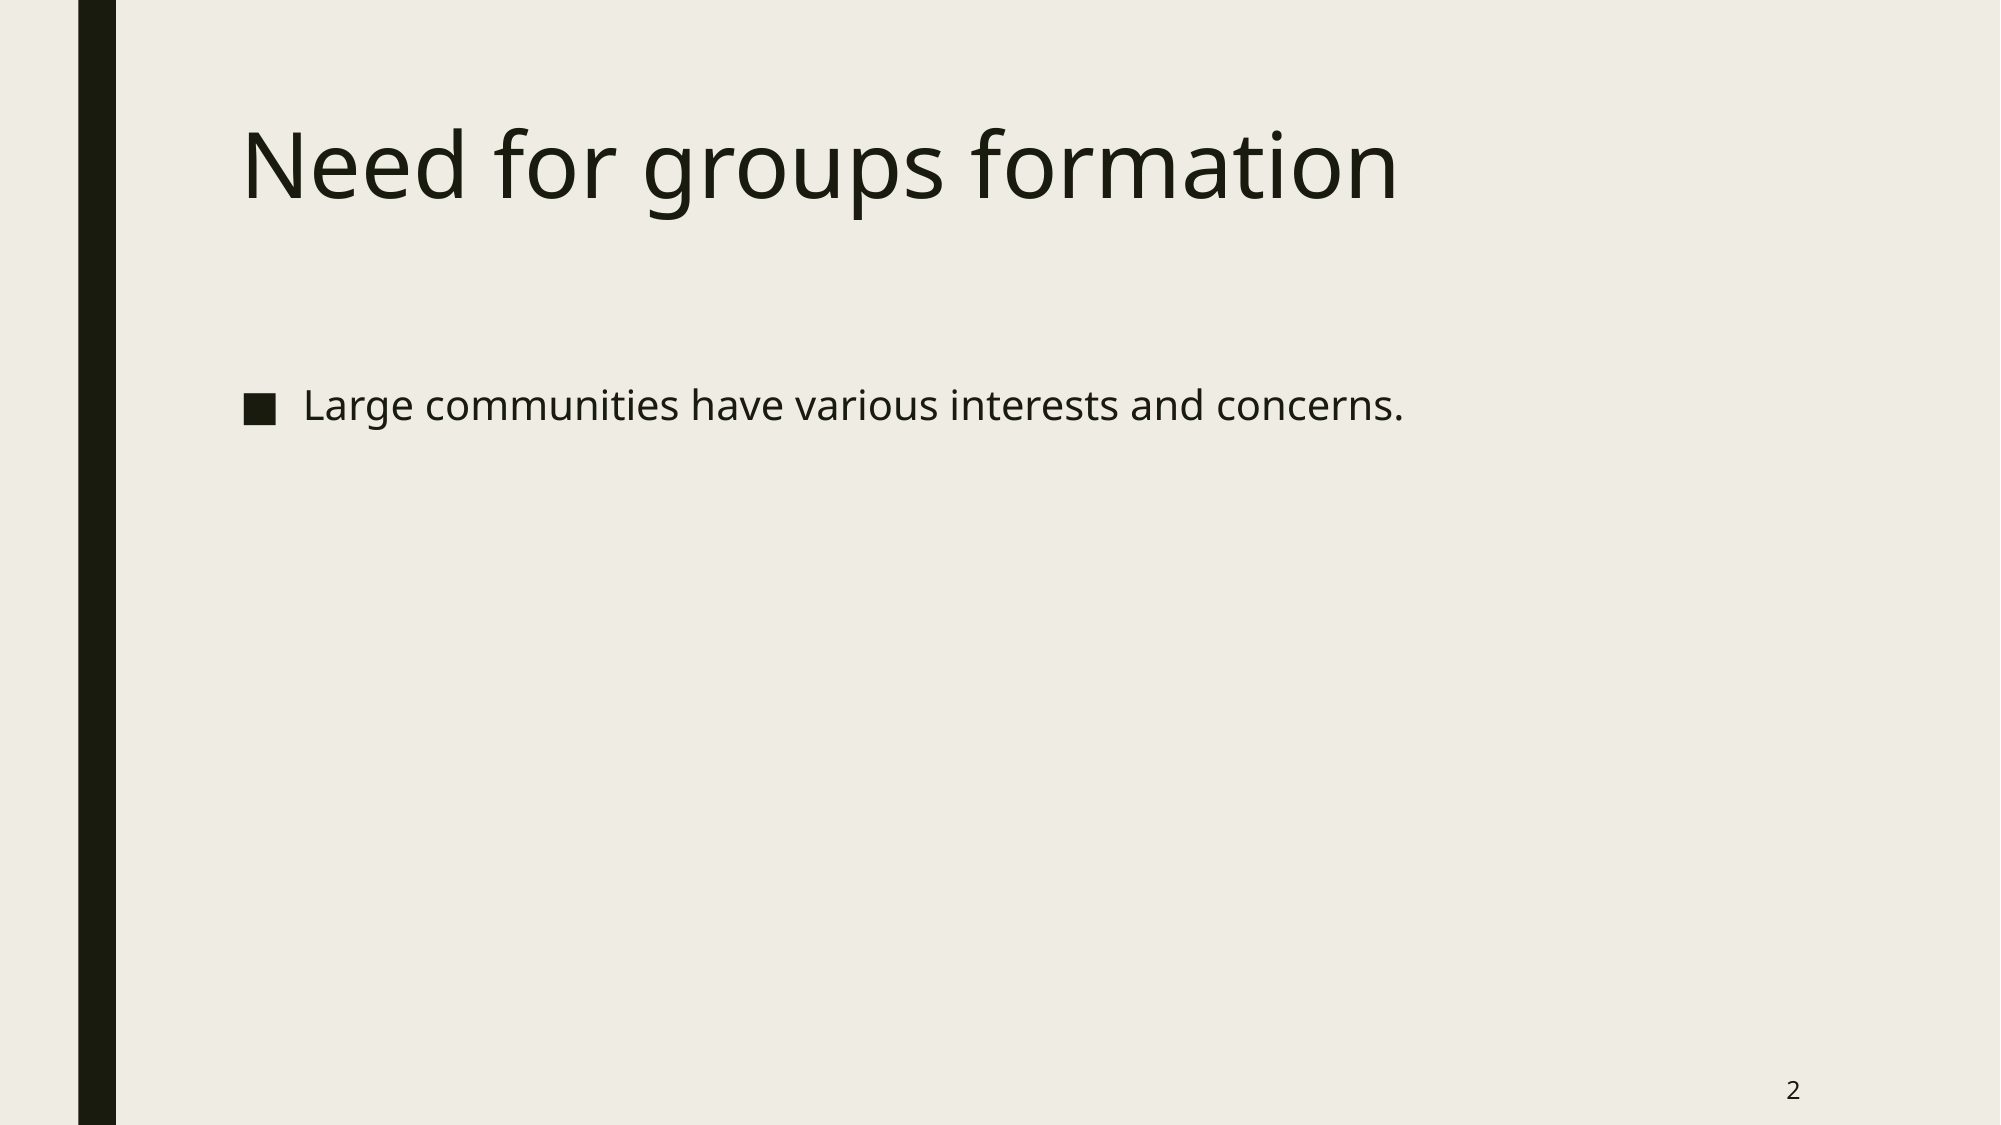

# Need for groups formation
Large communities have various interests and concerns.
2